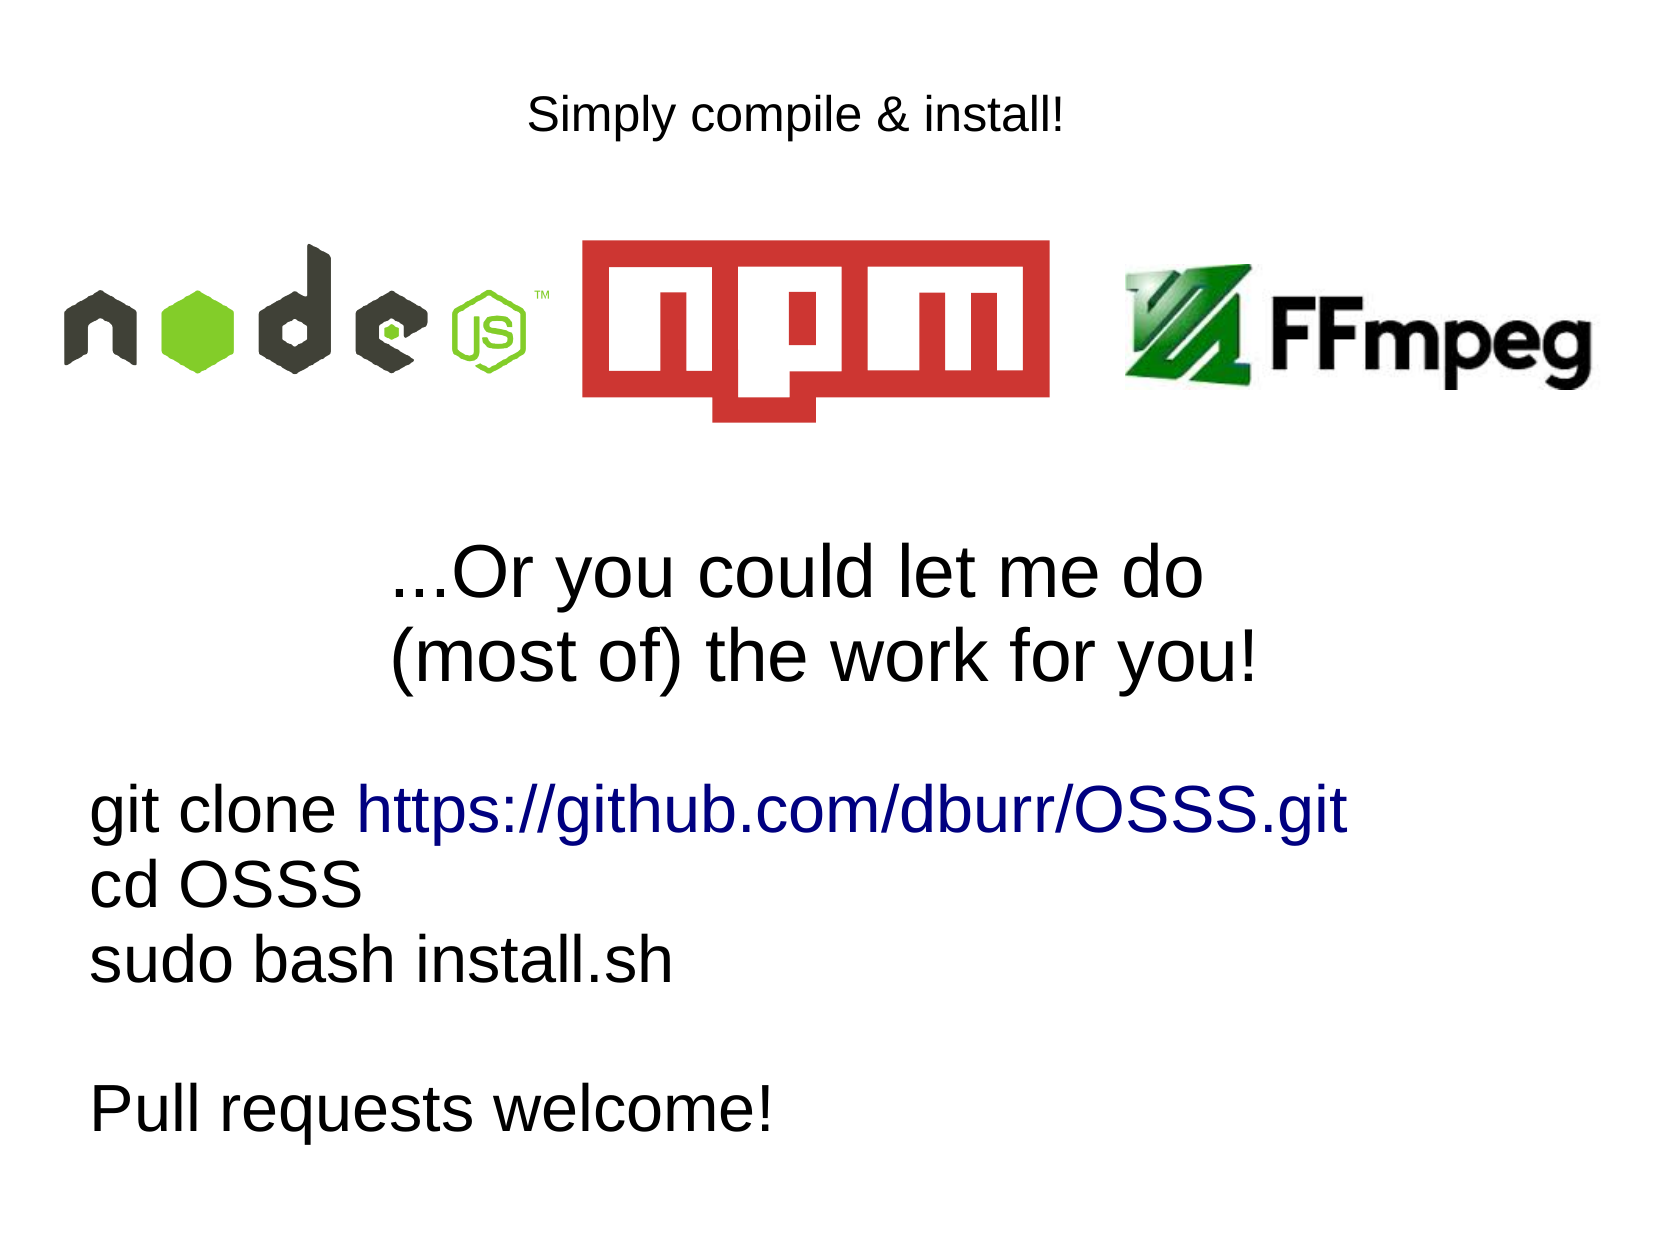

Simply compile & install!
...Or you could let me do
(most of) the work for you!
git clone https://github.com/dburr/OSSS.git
cd OSSS
sudo bash install.sh
Pull requests welcome!